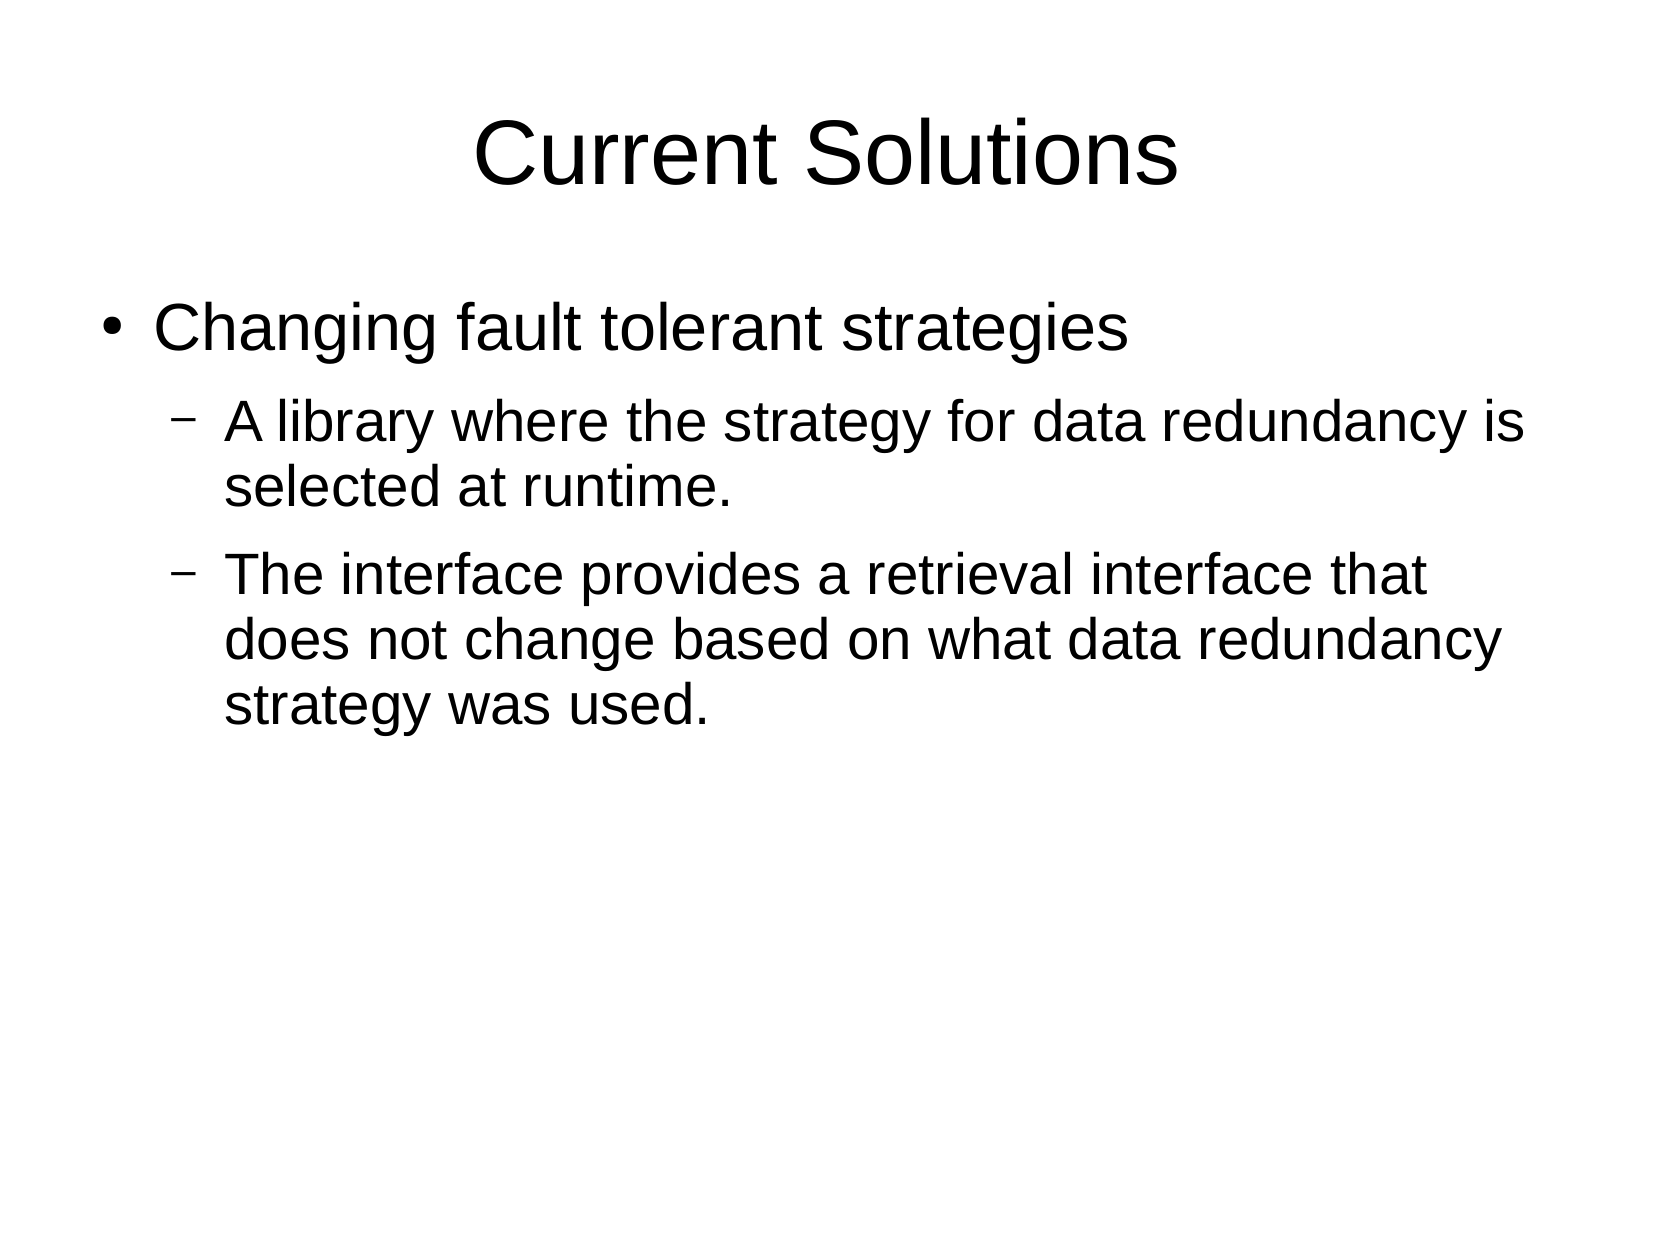

# Current Solutions
Changing fault tolerant strategies
A library where the strategy for data redundancy is selected at runtime.
The interface provides a retrieval interface that does not change based on what data redundancy strategy was used.